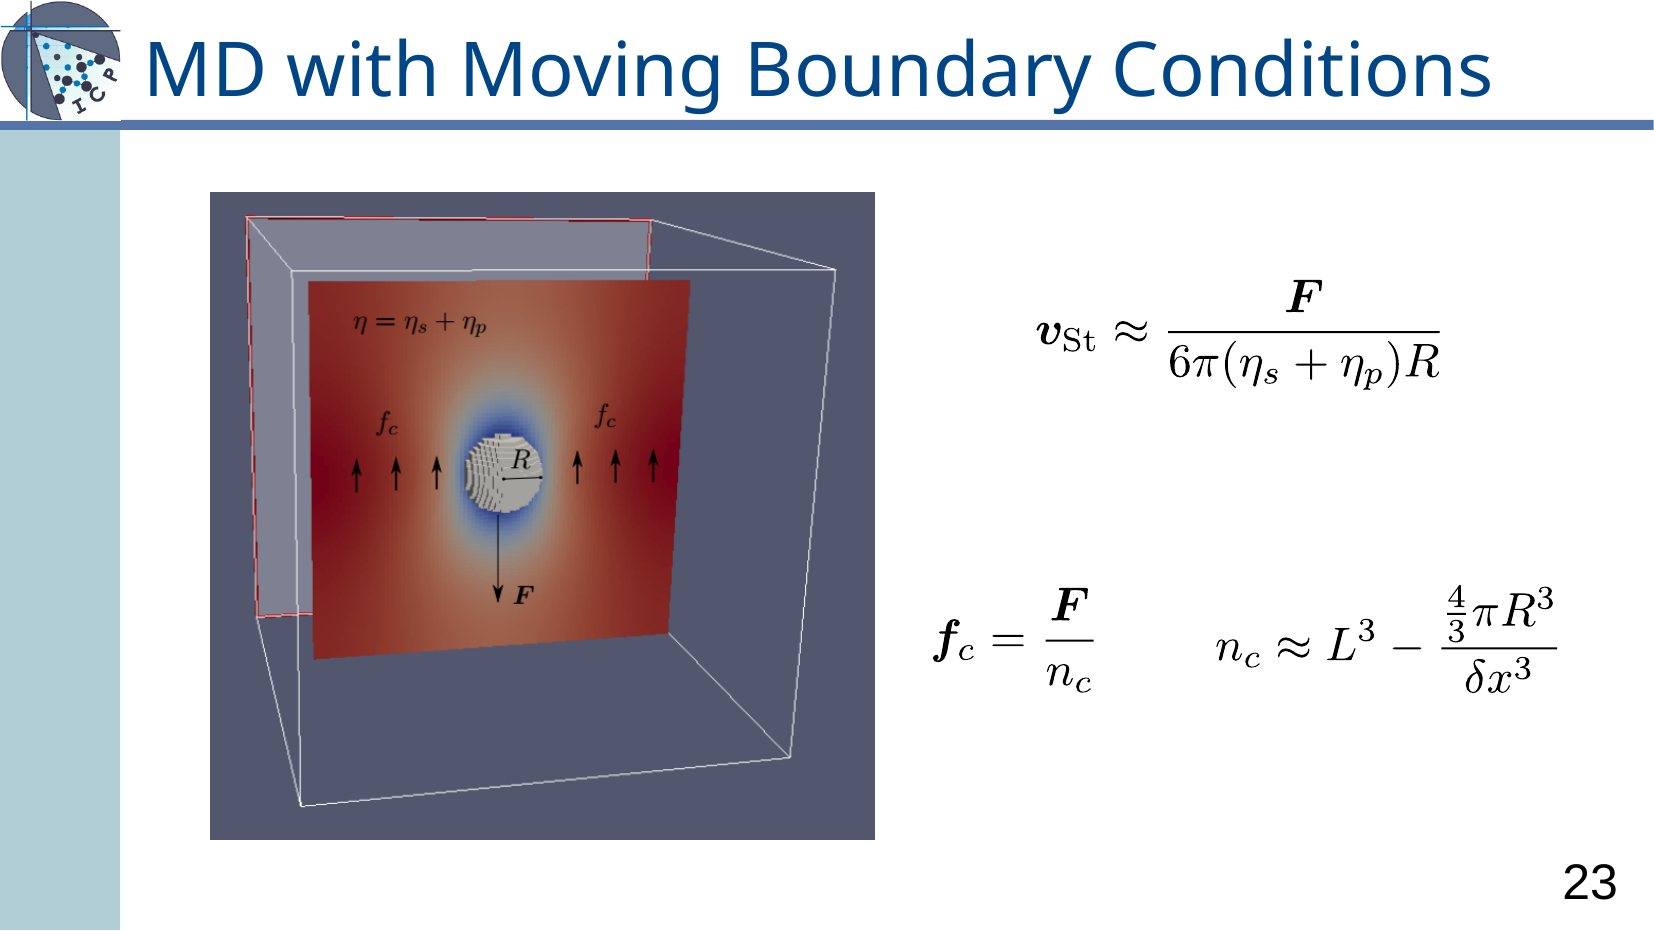

# MD with Moving Boundary Conditions
23